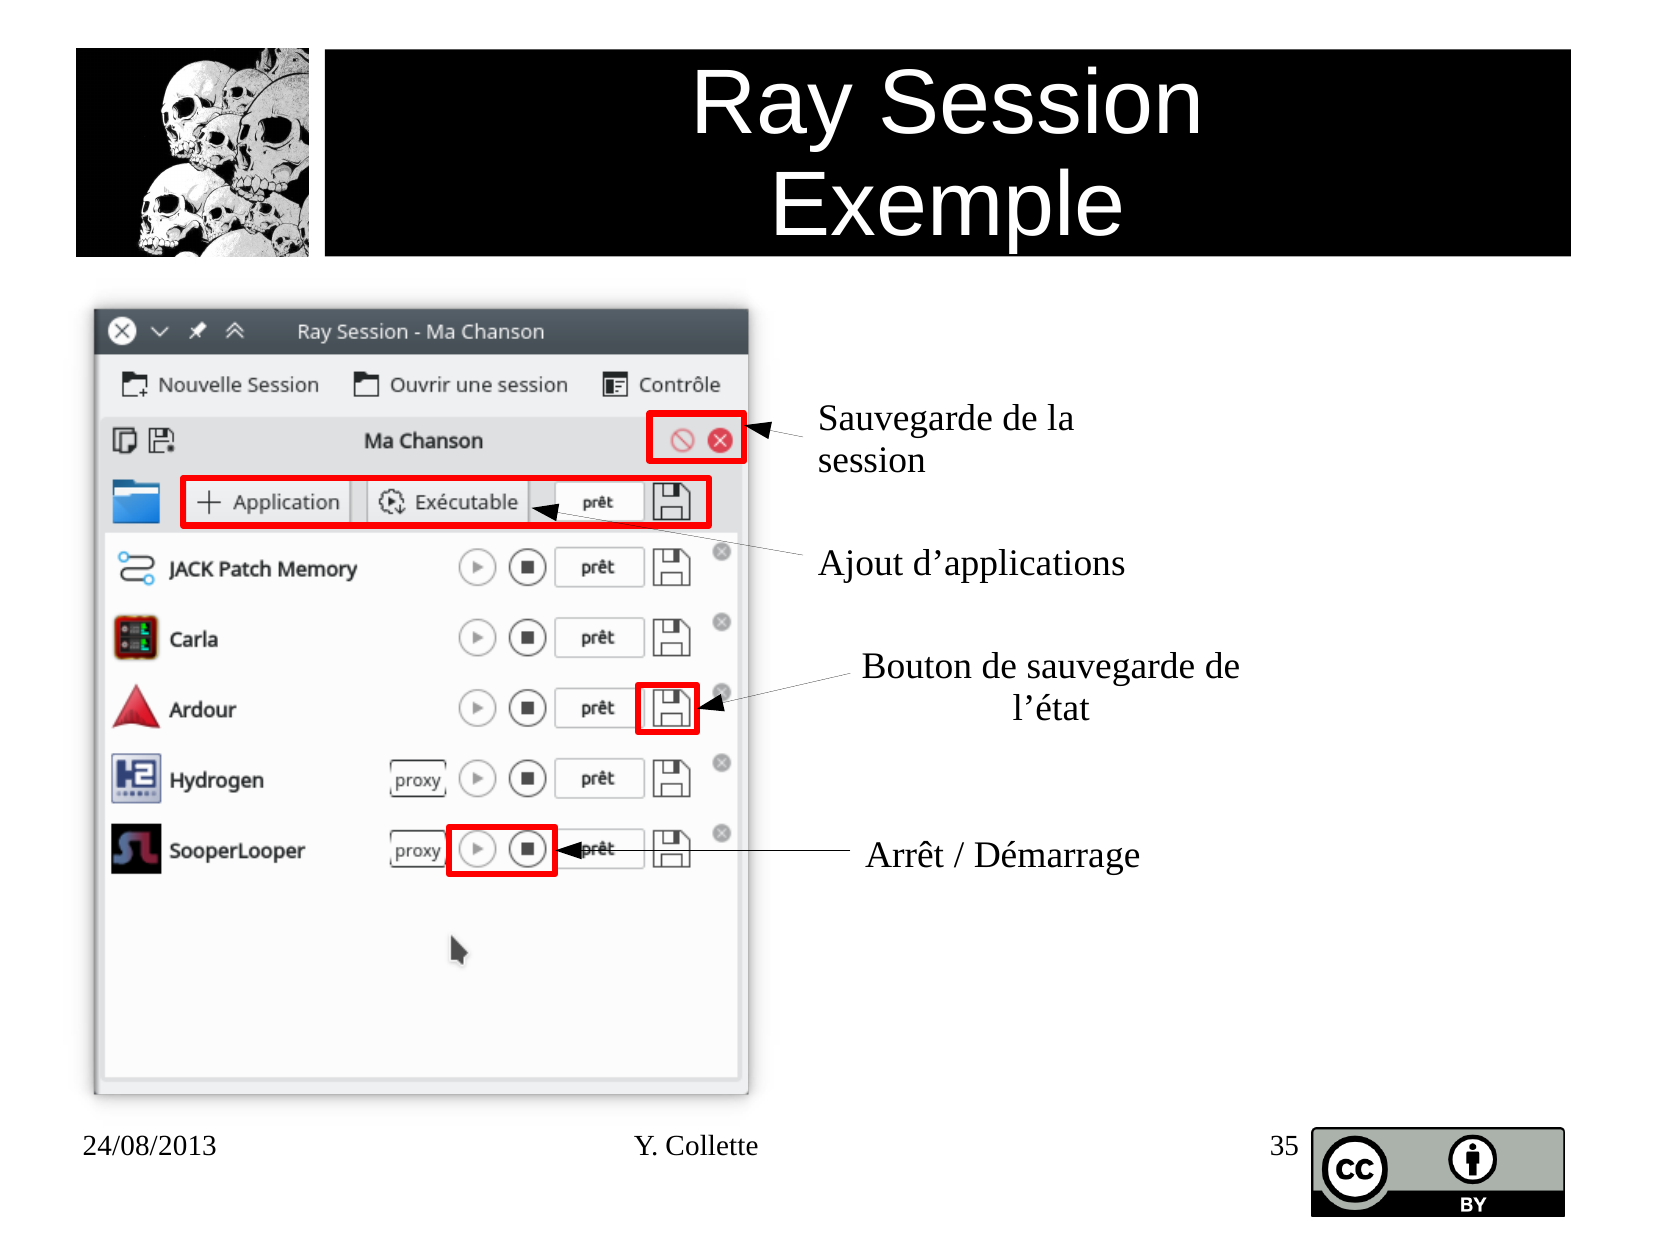

# Ray Session Exemple
Sauvegarde de la session
Ajout d’applications
Bouton de sauvegarde de l’état
Arrêt / Démarrage
Y. Collette
35